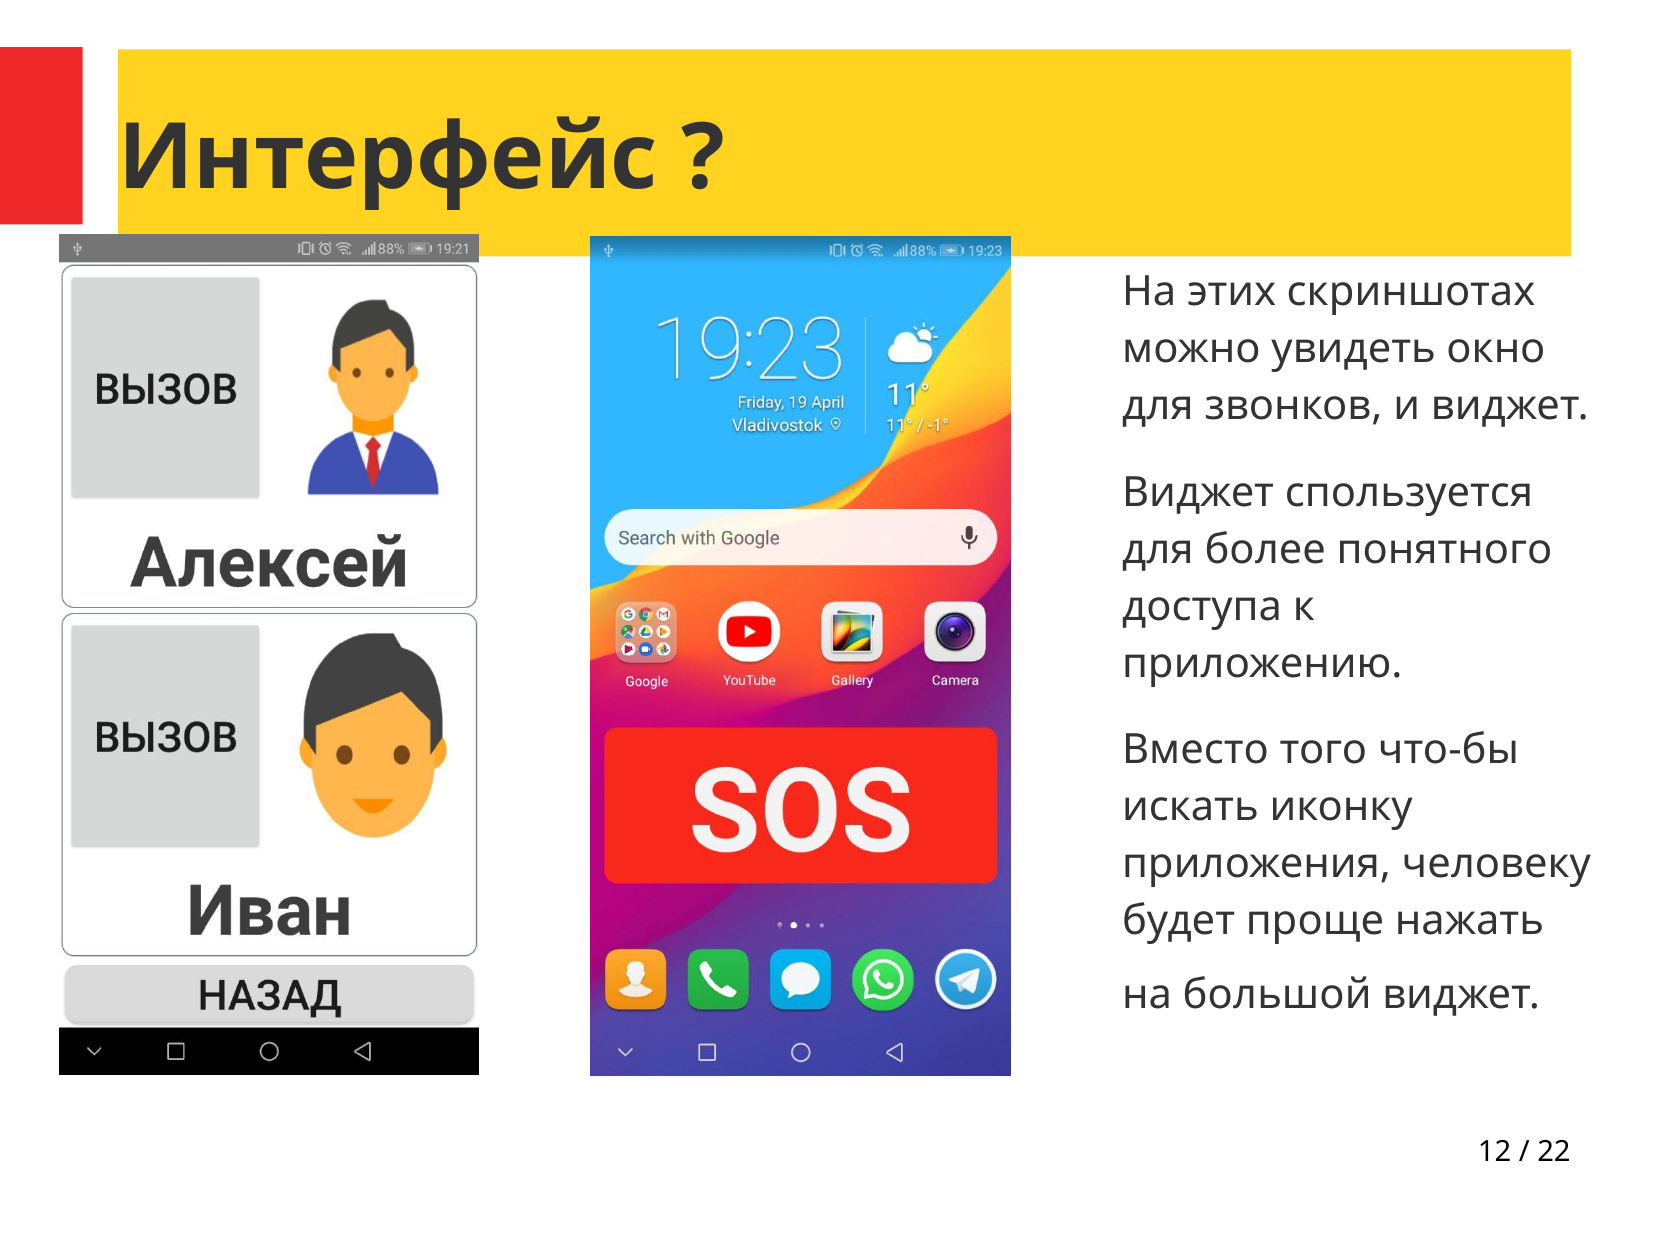

# Интерфейс ?
На этих скриншотах можно увидеть окно для звонков, и виджет.
Виджет спользуется для более понятного доступа к приложению.
Вместо того что-бы искать иконку приложения, человеку будет проще нажать на большой виджет.
12